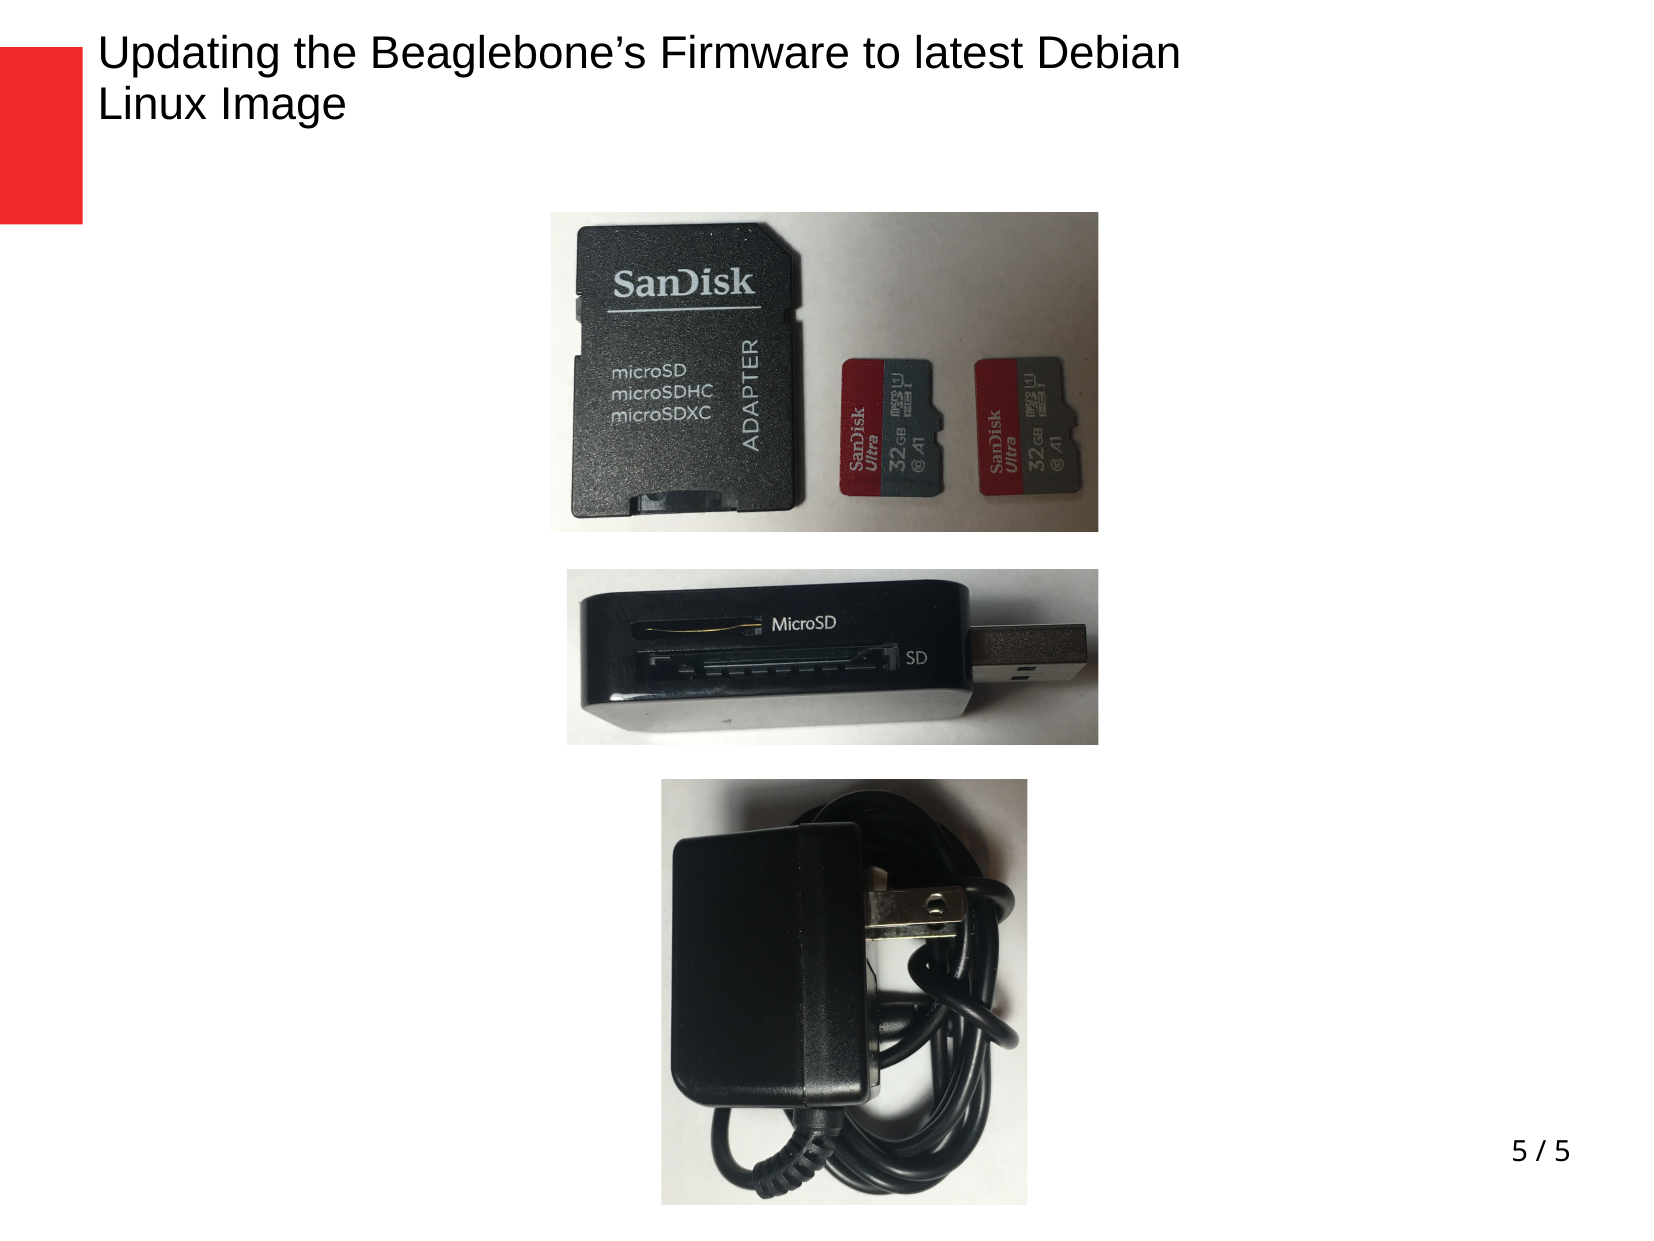

Updating the Beaglebone’s Firmware to latest Debian Linux Image
5